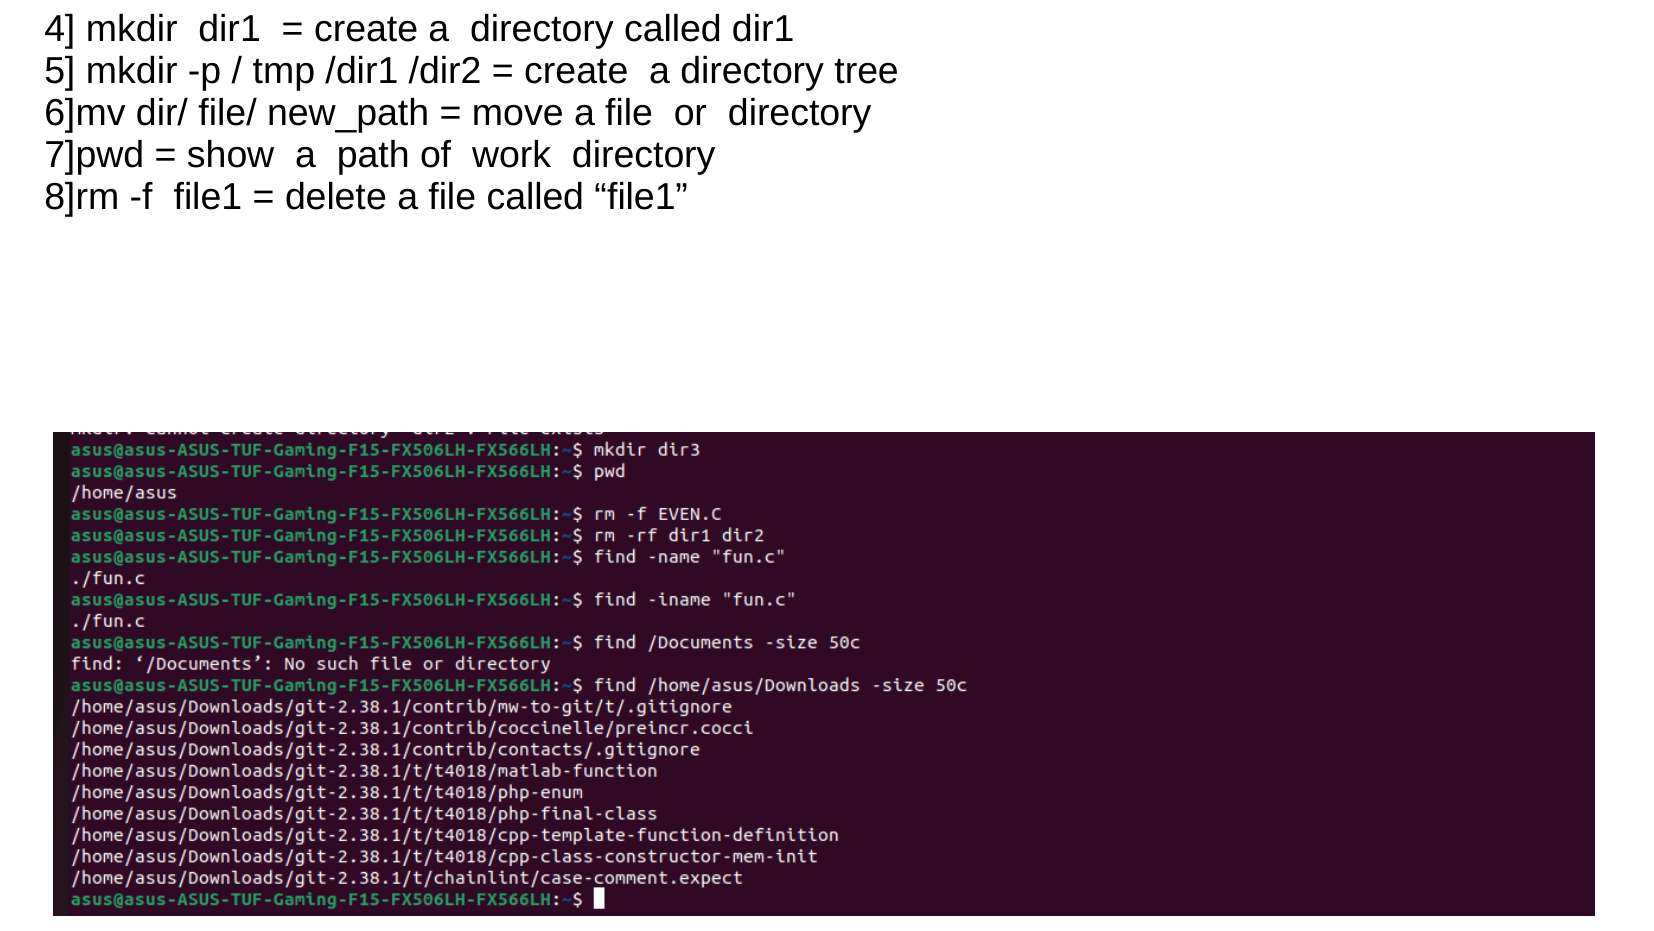

4] mkdir dir1 = create a directory called dir1
5] mkdir -p / tmp /dir1 /dir2 = create a directory tree
6]mv dir/ file/ new_path = move a file or directory
7]pwd = show a path of work directory
8]rm -f file1 = delete a file called “file1”